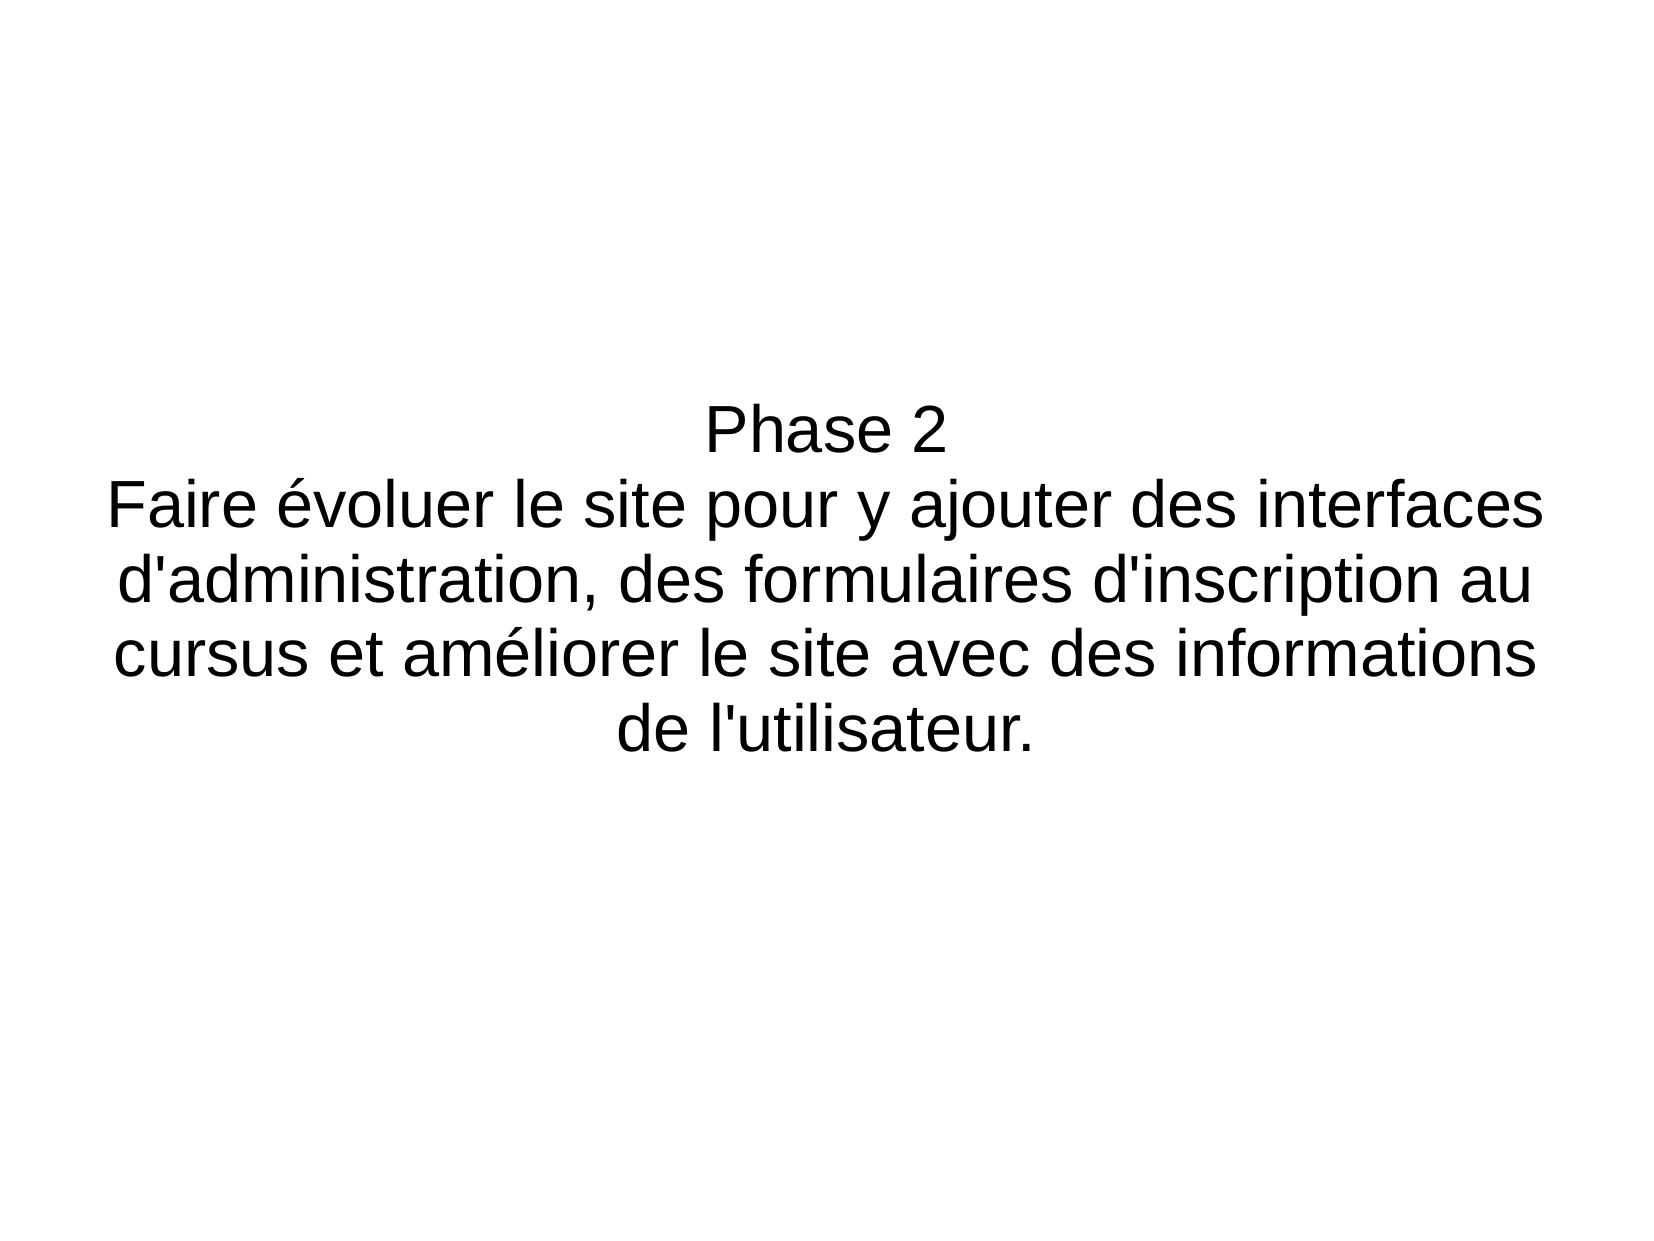

# Phase 2
Faire évoluer le site pour y ajouter des interfaces d'administration, des formulaires d'inscription au cursus et améliorer le site avec des informations de l'utilisateur.